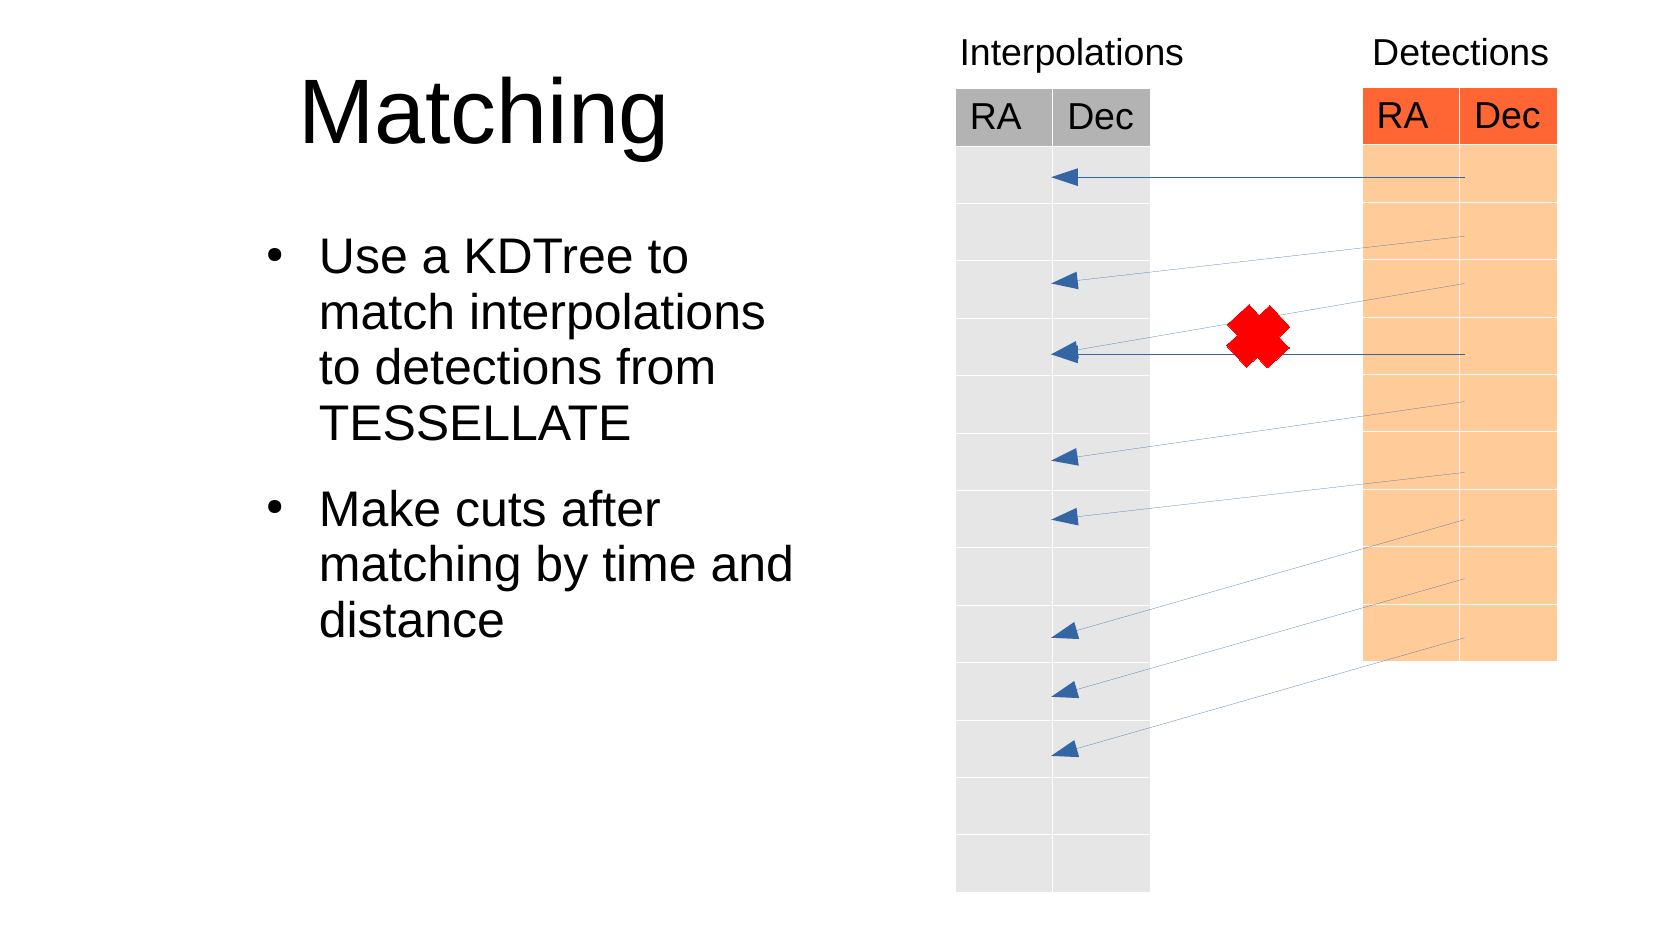

Interpolations Detections
# Matching
| RA | Dec |
| --- | --- |
| | |
| | |
| | |
| | |
| | |
| | |
| | |
| | |
| | |
| RA | Dec |
| --- | --- |
| | |
| | |
| | |
| | |
| | |
| | |
| | |
| | |
| | |
| | |
| | |
| | |
| | |
Use a KDTree to match interpolations to detections from TESSELLATE
Make cuts after matching by time and distance